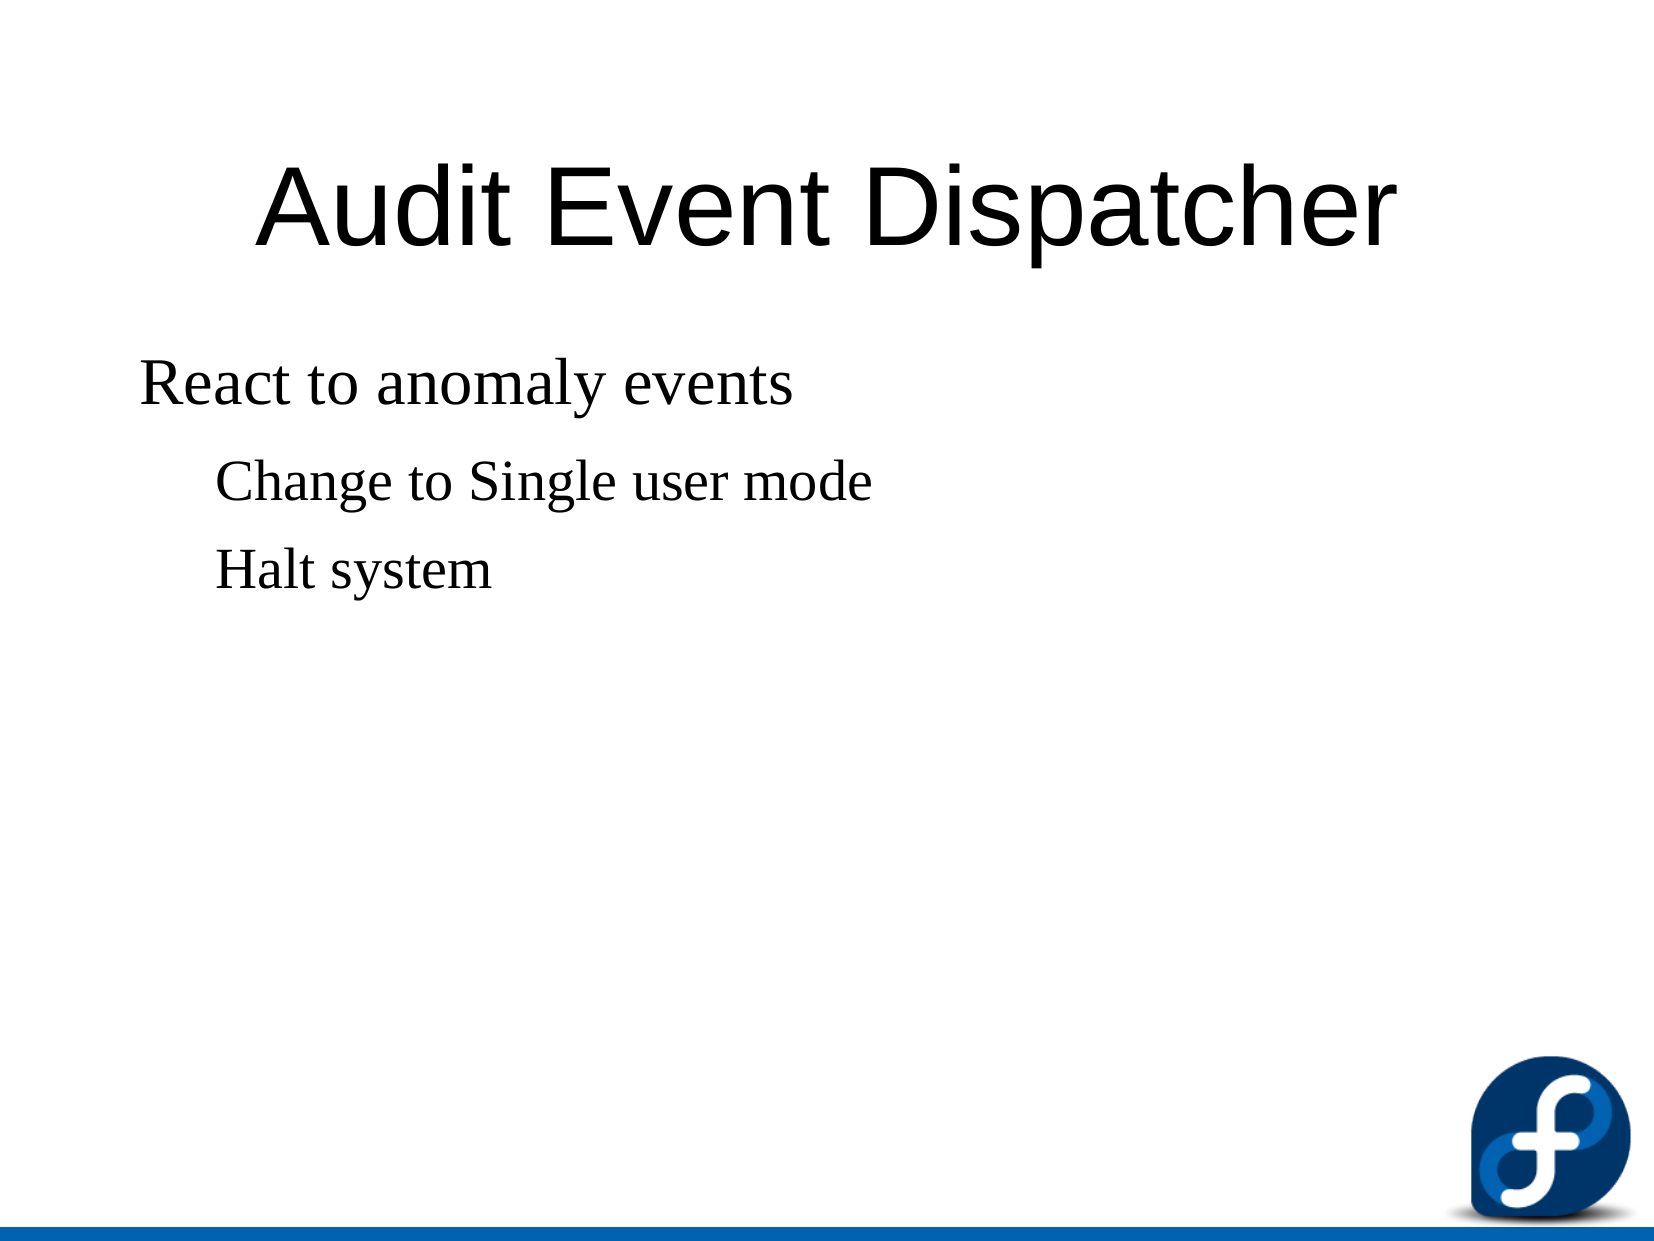

# Audit Event Dispatcher
React to anomaly events
Change to Single user mode
Halt system